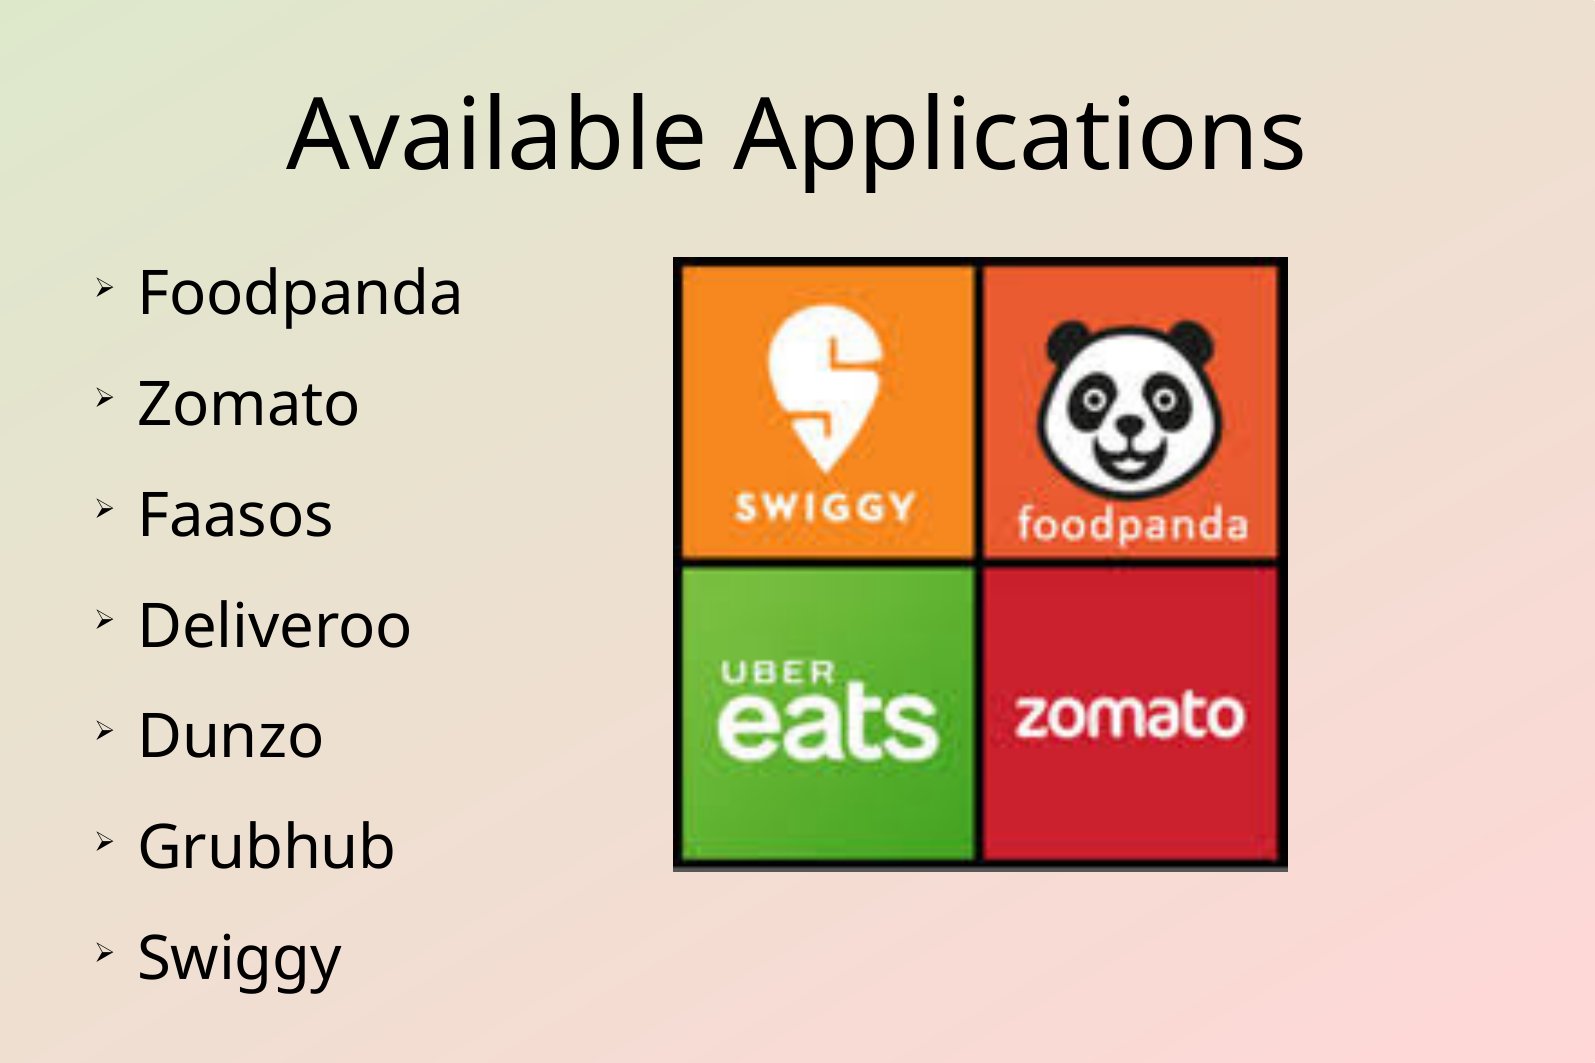

# Available Applications
Foodpanda
Zomato
Faasos
Deliveroo
Dunzo
Grubhub
Swiggy